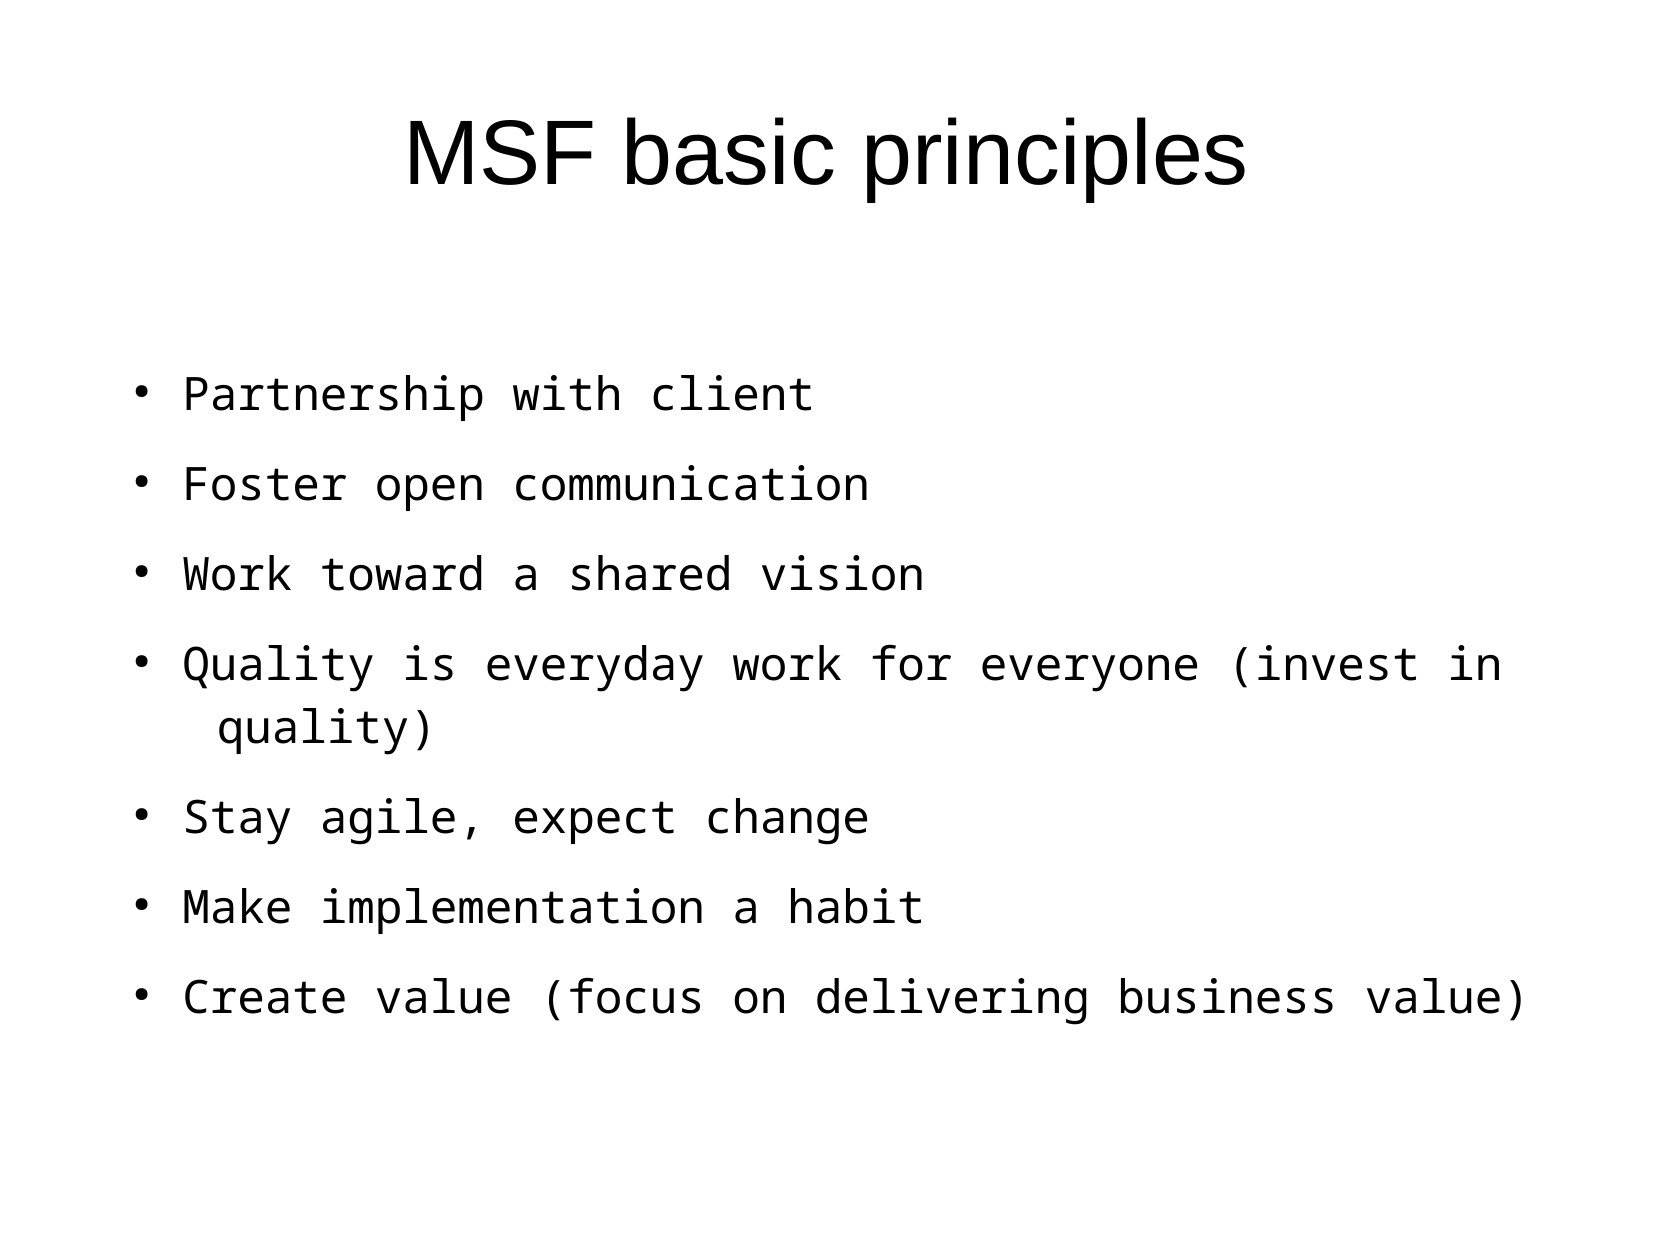

# MSF basic principles
Partnership with client
Foster open communication
Work toward a shared vision
Quality is everyday work for everyone (invest in quality)
Stay agile, expect change
Make implementation a habit
Create value (focus on delivering business value)